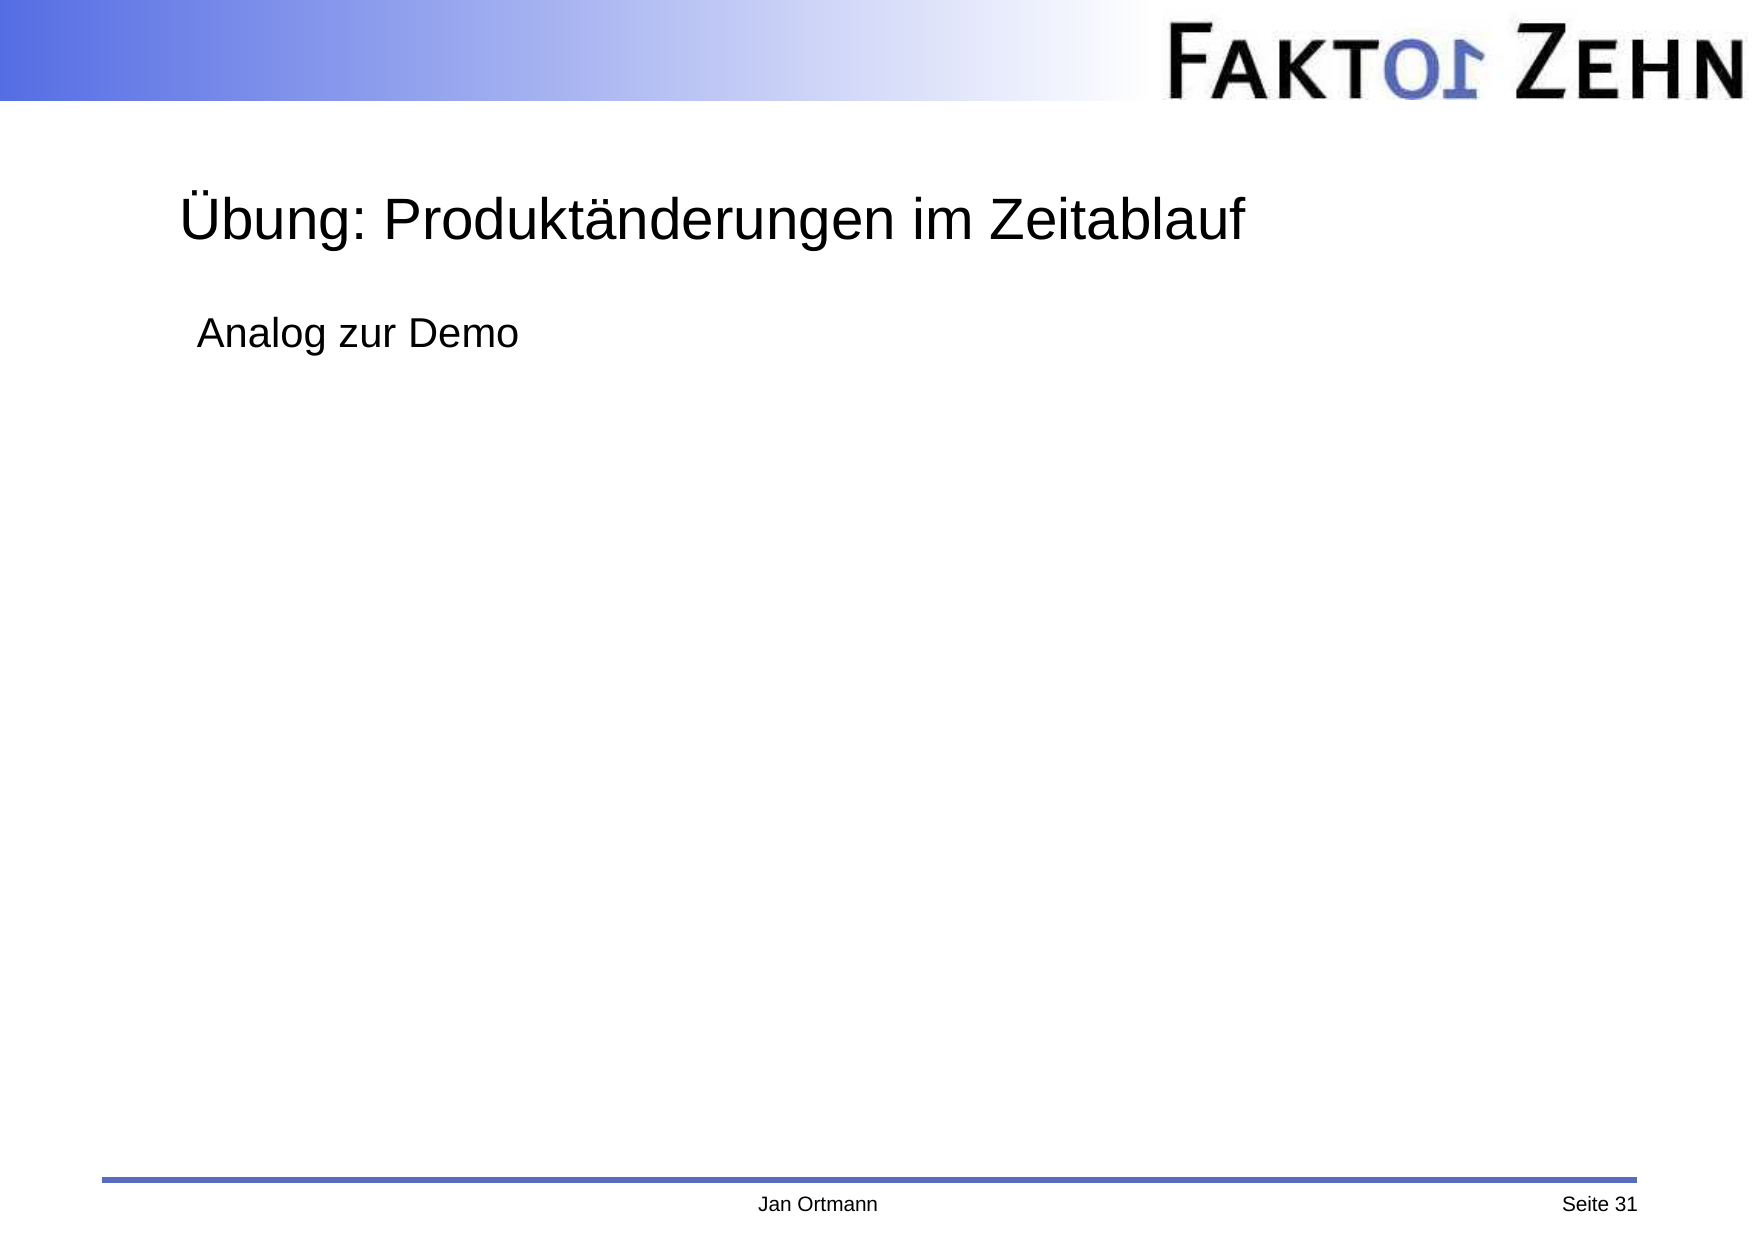

# Übung: Produktänderungen im Zeitablauf
Analog zur Demo